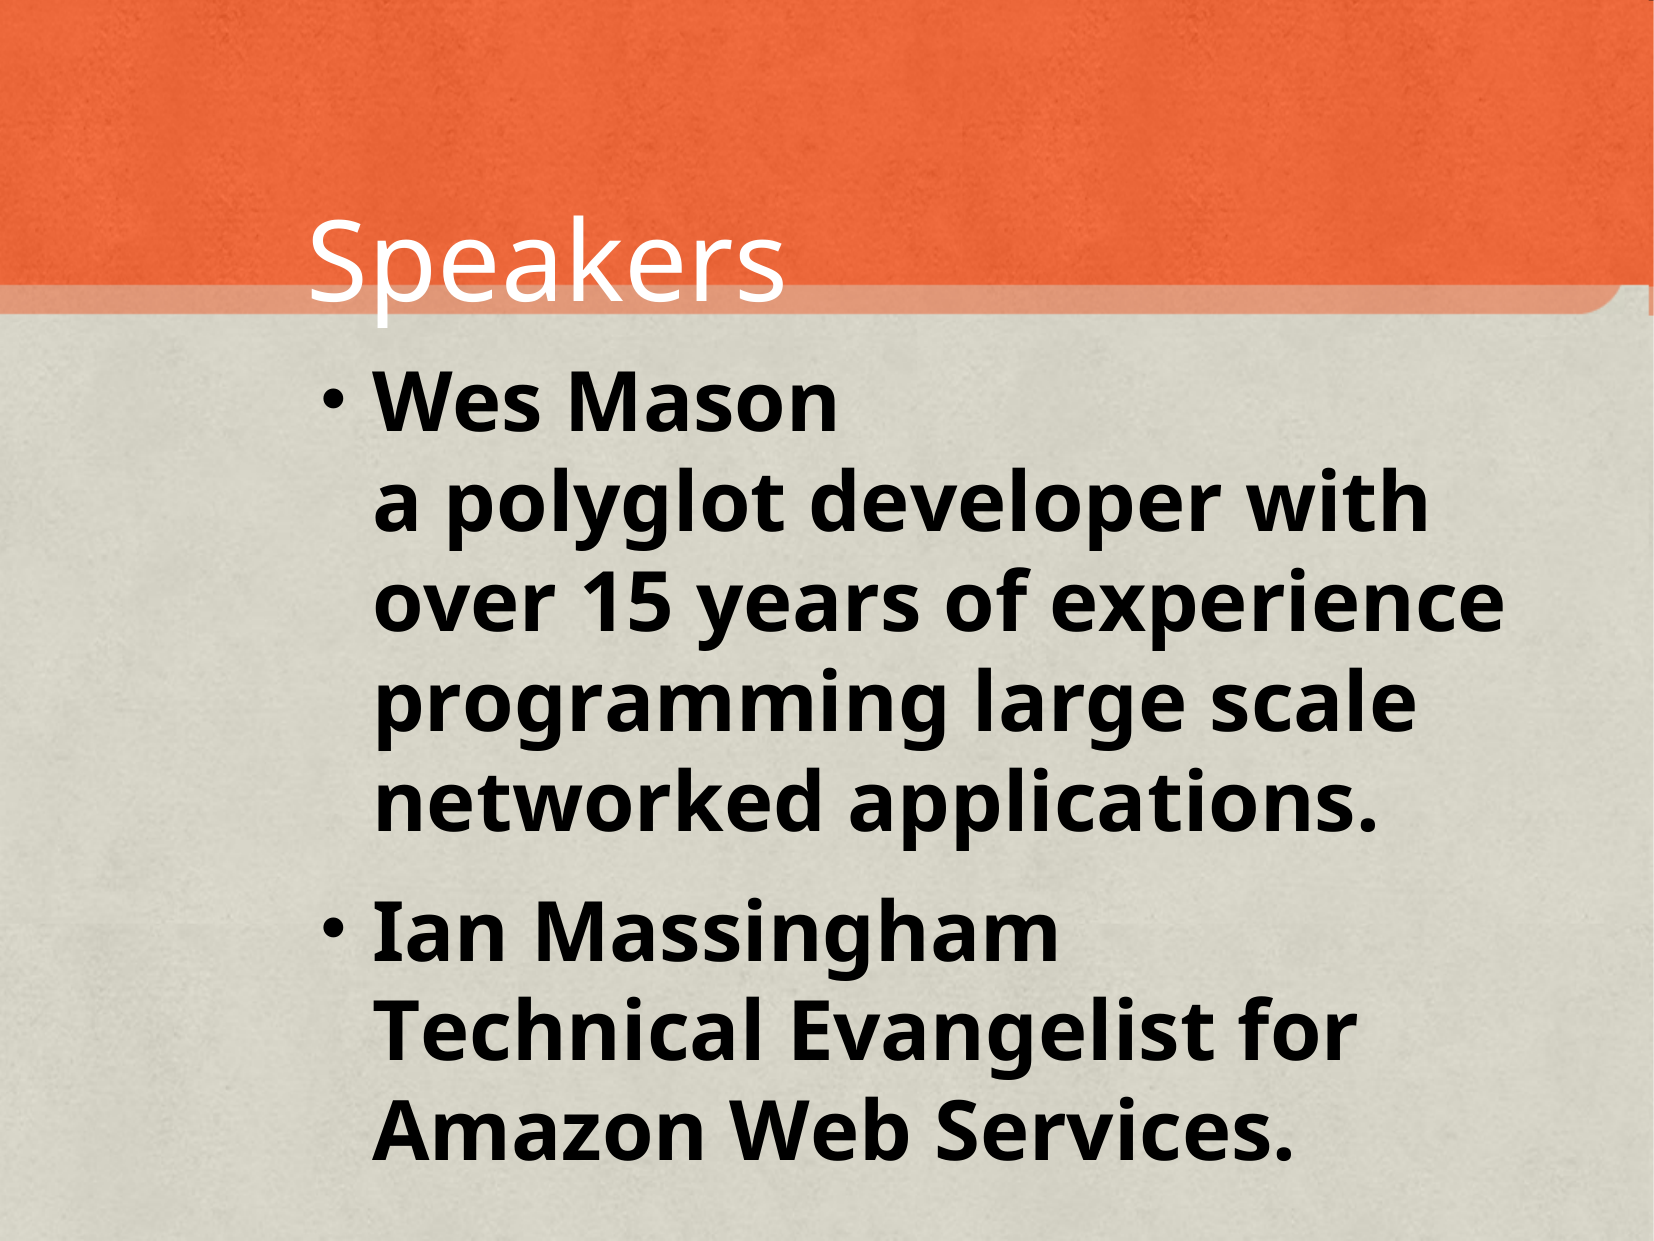

# Speakers
Wes Mason
a polyglot developer with over 15 years of experience programming large scale networked applications.
Ian Massingham
Technical Evangelist for Amazon Web Services.